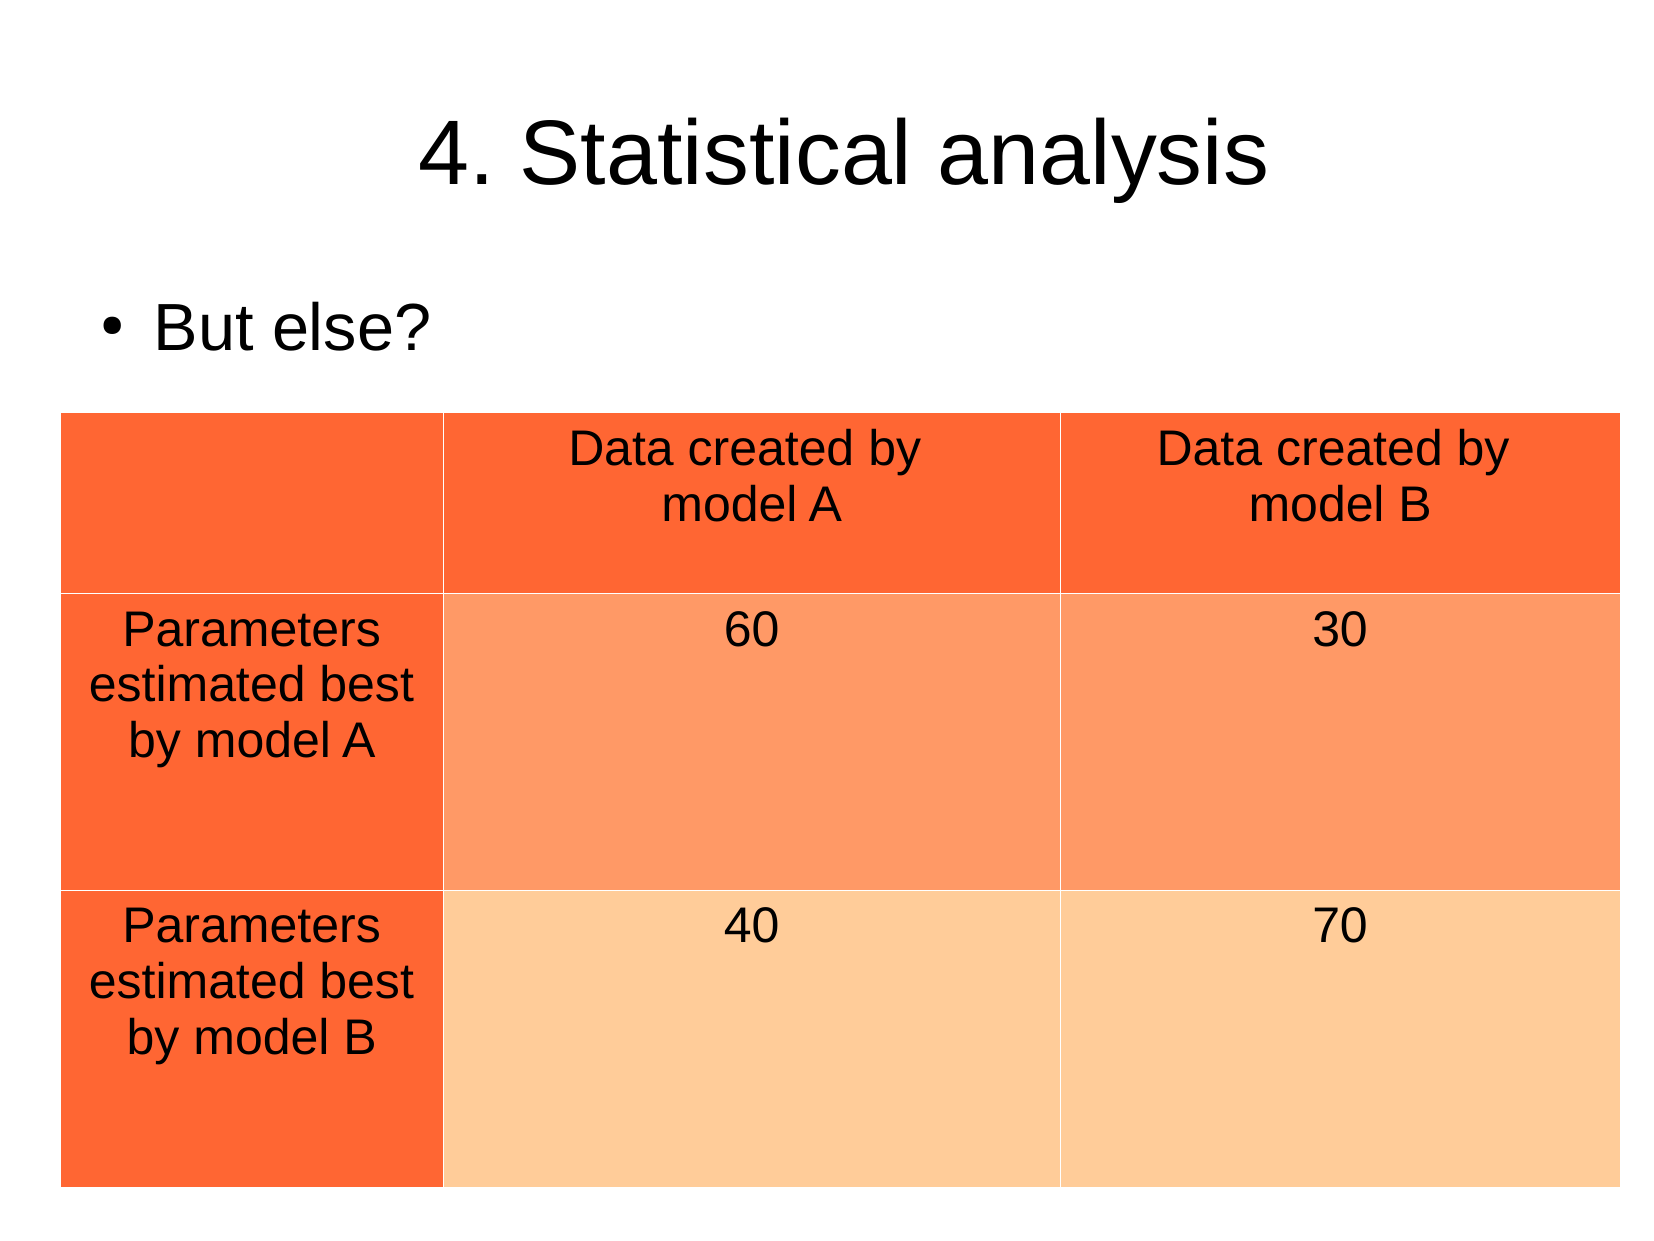

# 4. Statistical analysis
But else?
| | Data created by model A | Data created by model B |
| --- | --- | --- |
| Parameters estimated best by model A | 60 | 30 |
| Parameters estimated best by model B | 40 | 70 |